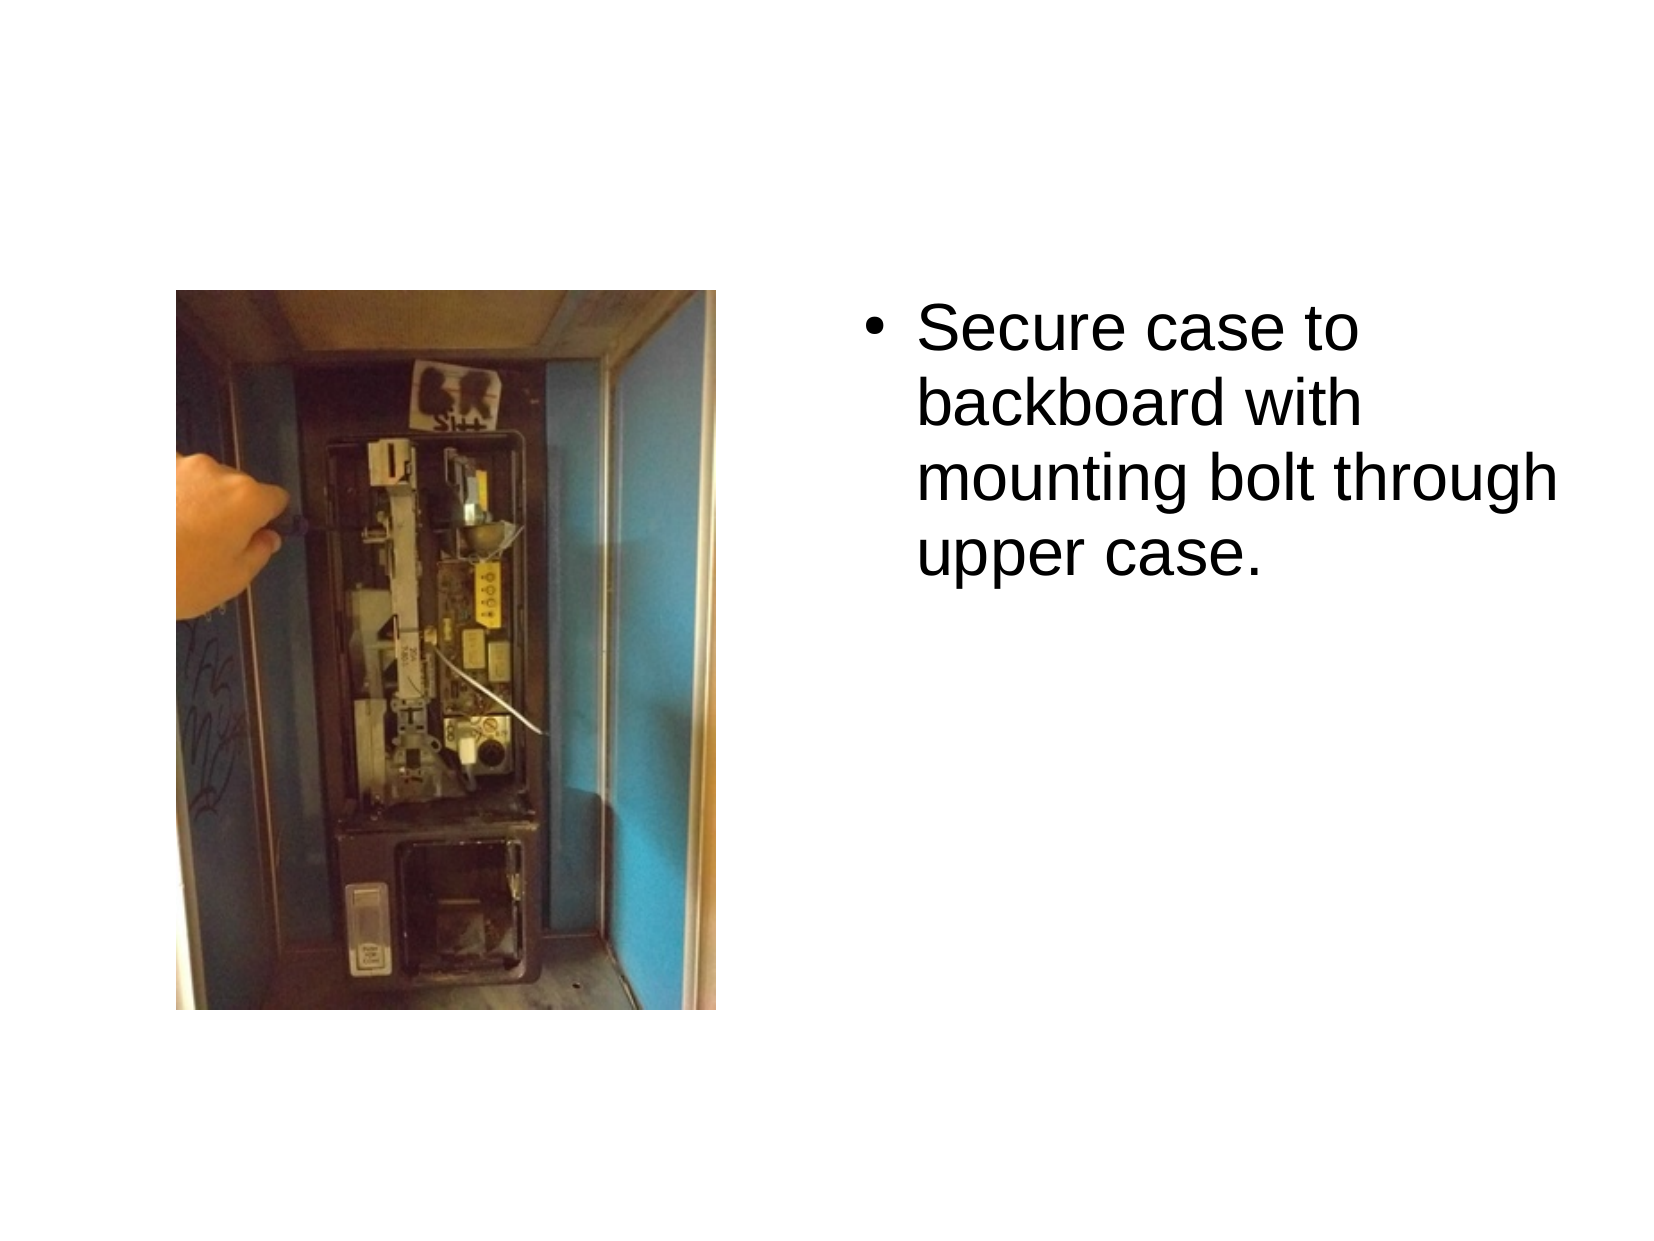

#
Secure case to backboard with mounting bolt through upper case.